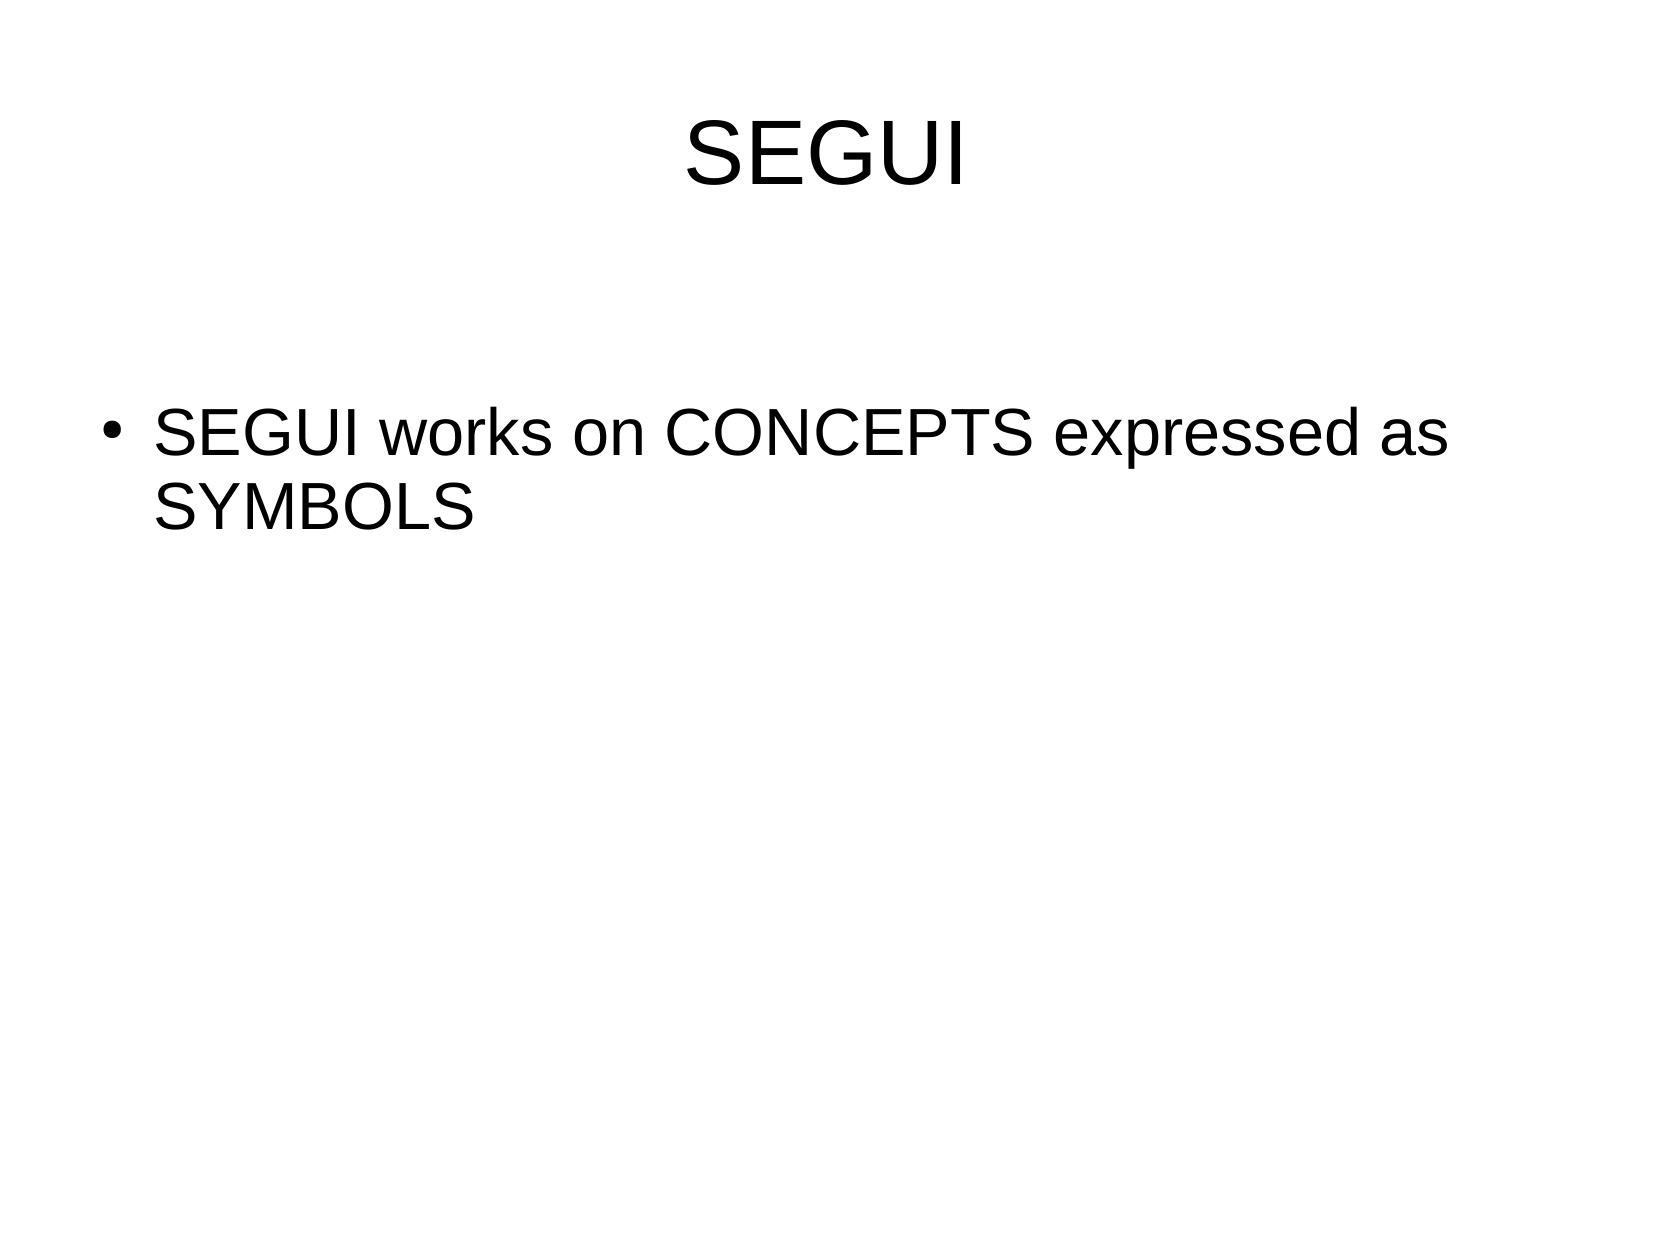

# SEGUI
SEGUI works on CONCEPTS expressed as SYMBOLS